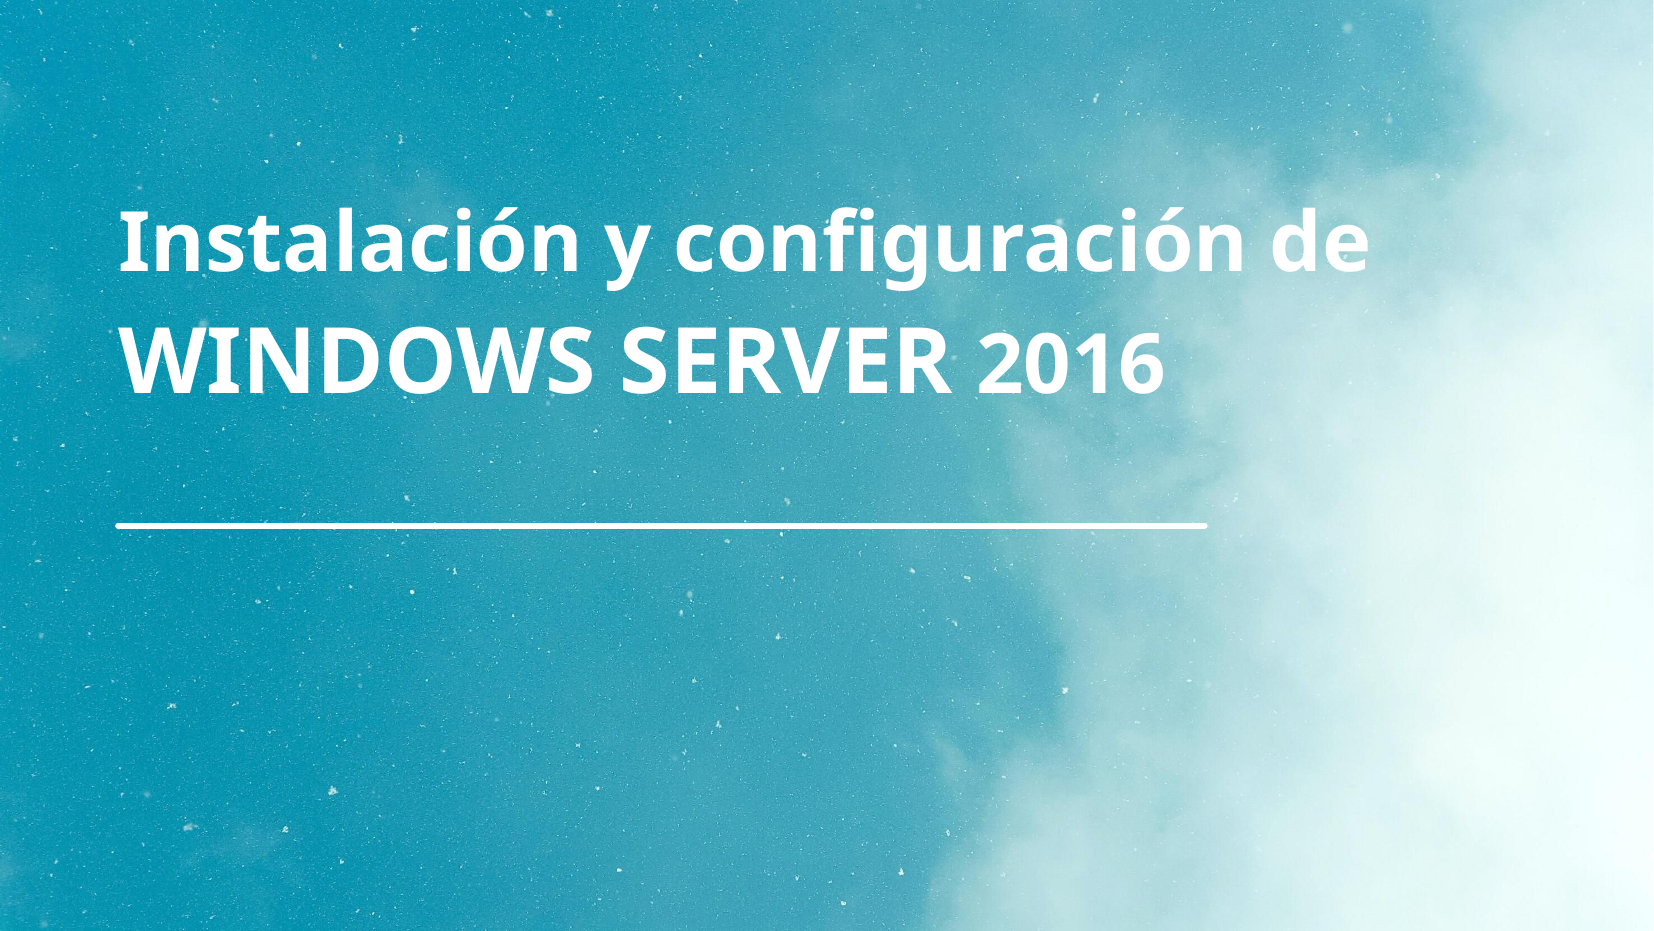

# Instalación y configuración de WINDOWS SERVER 2016